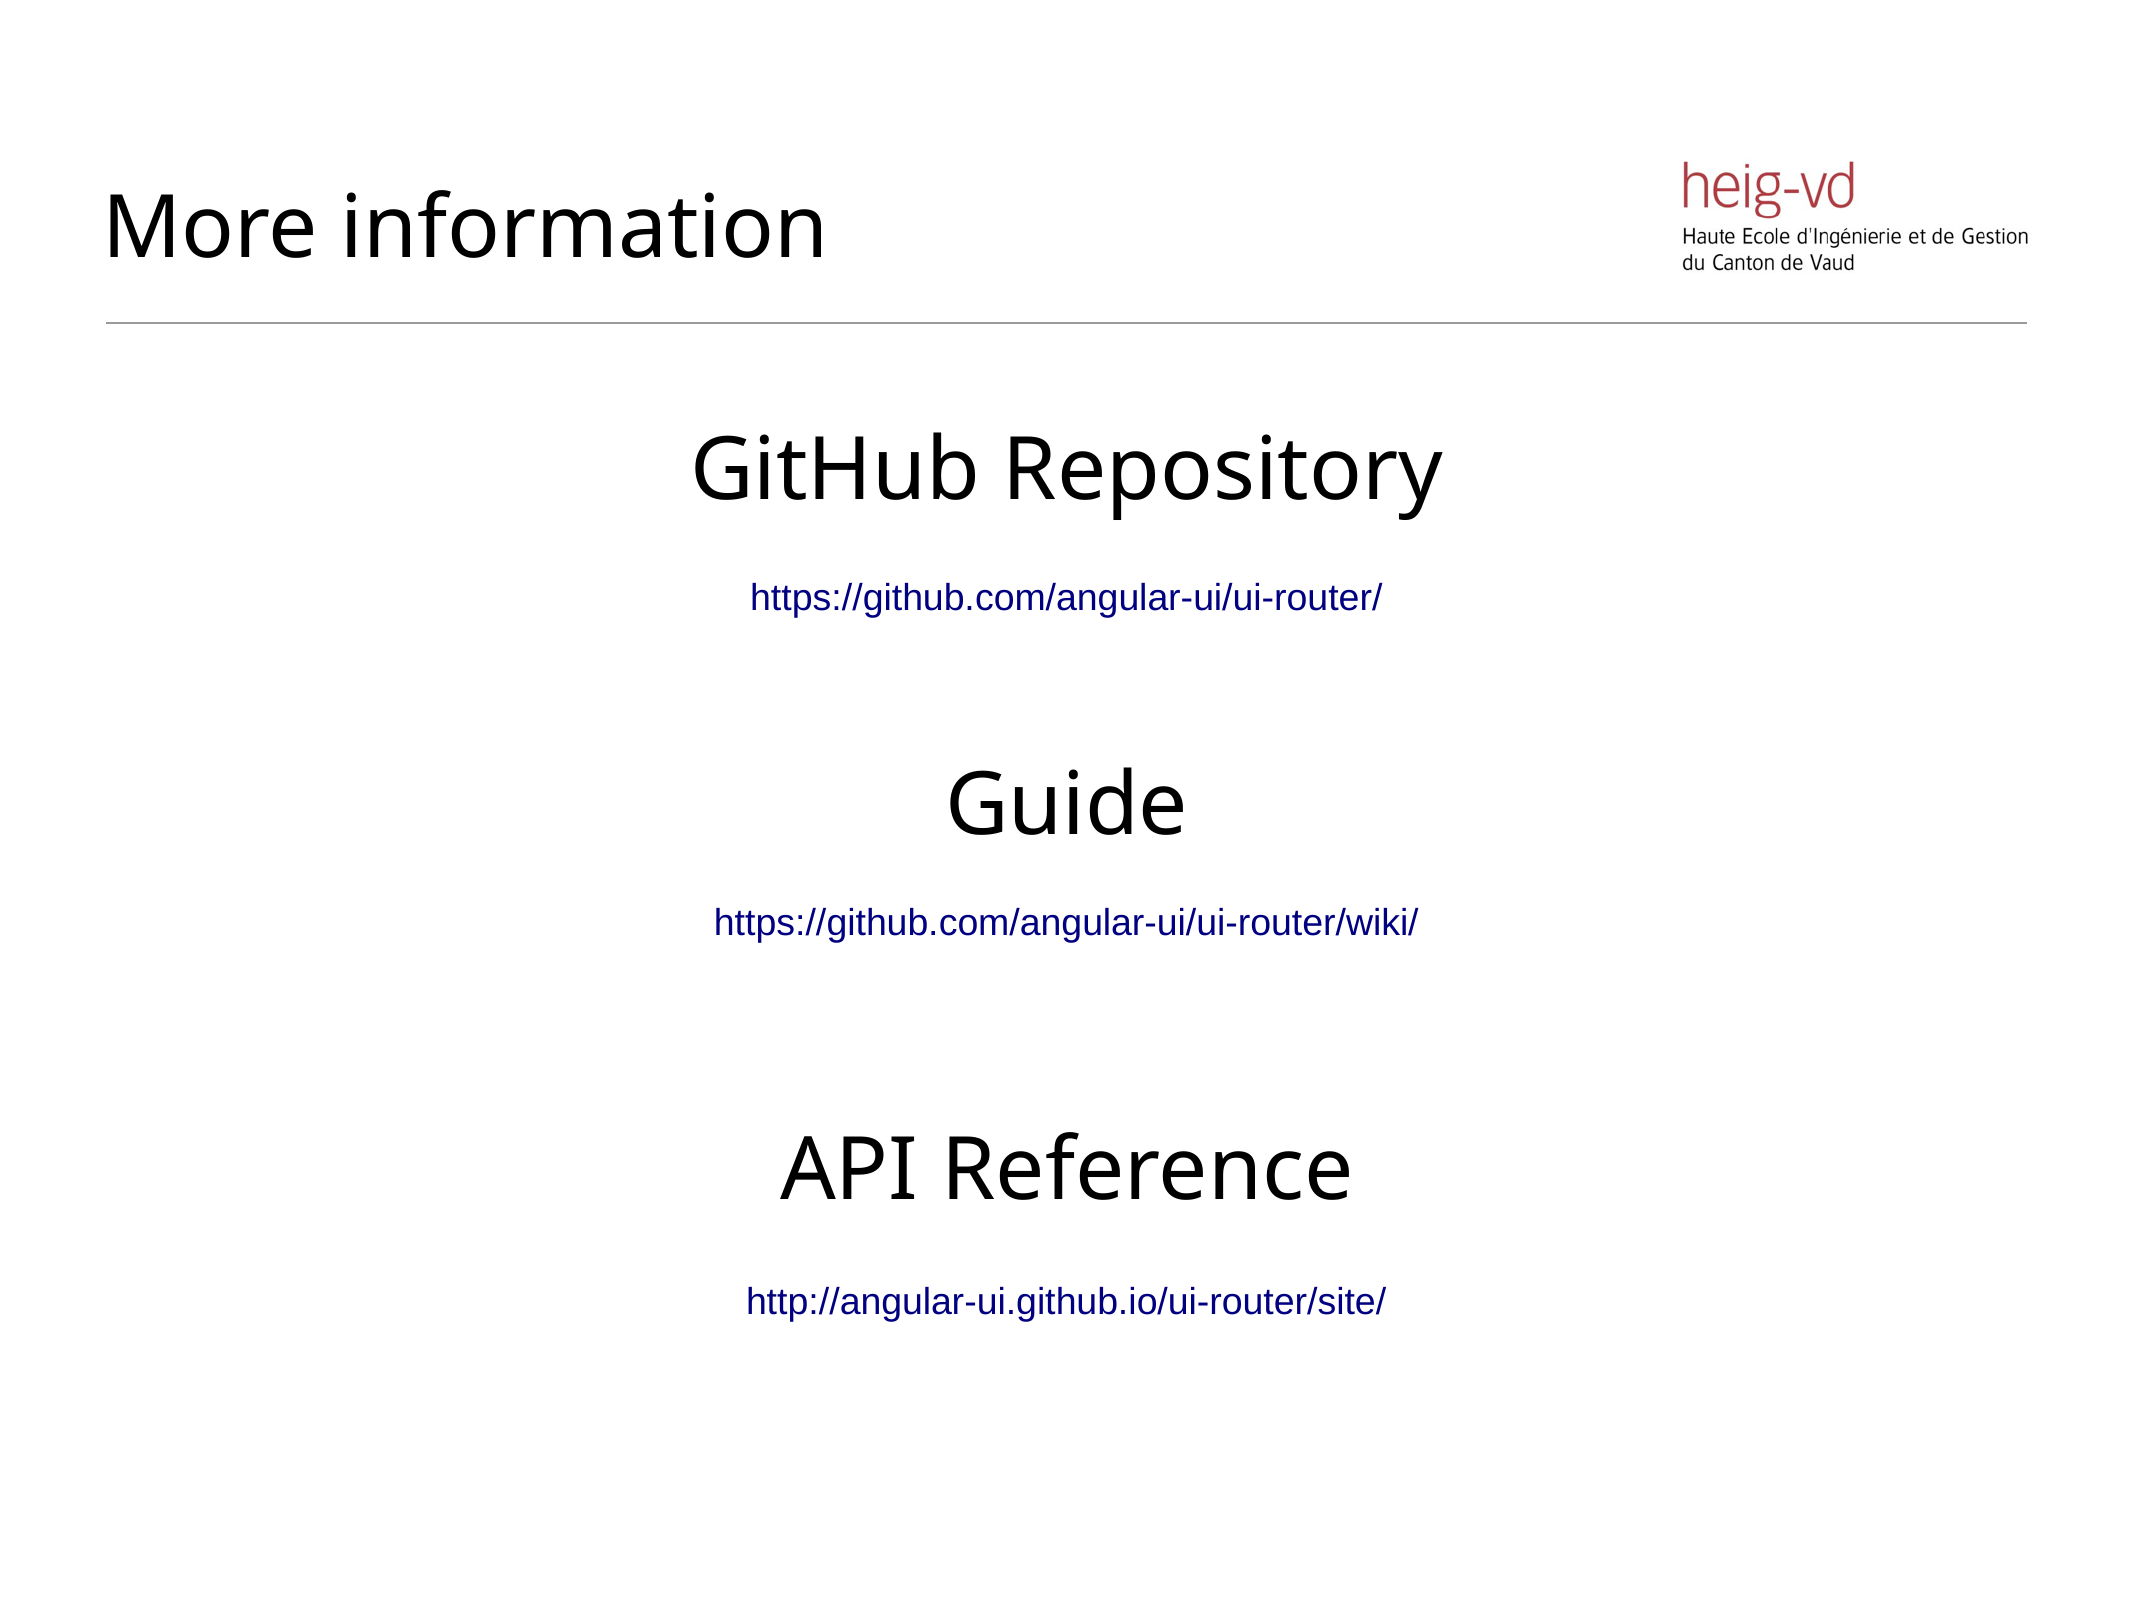

# More information
GitHub Repository
https://github.com/angular-ui/ui-router/
Guide
https://github.com/angular-ui/ui-router/wiki/
API Reference
http://angular-ui.github.io/ui-router/site/